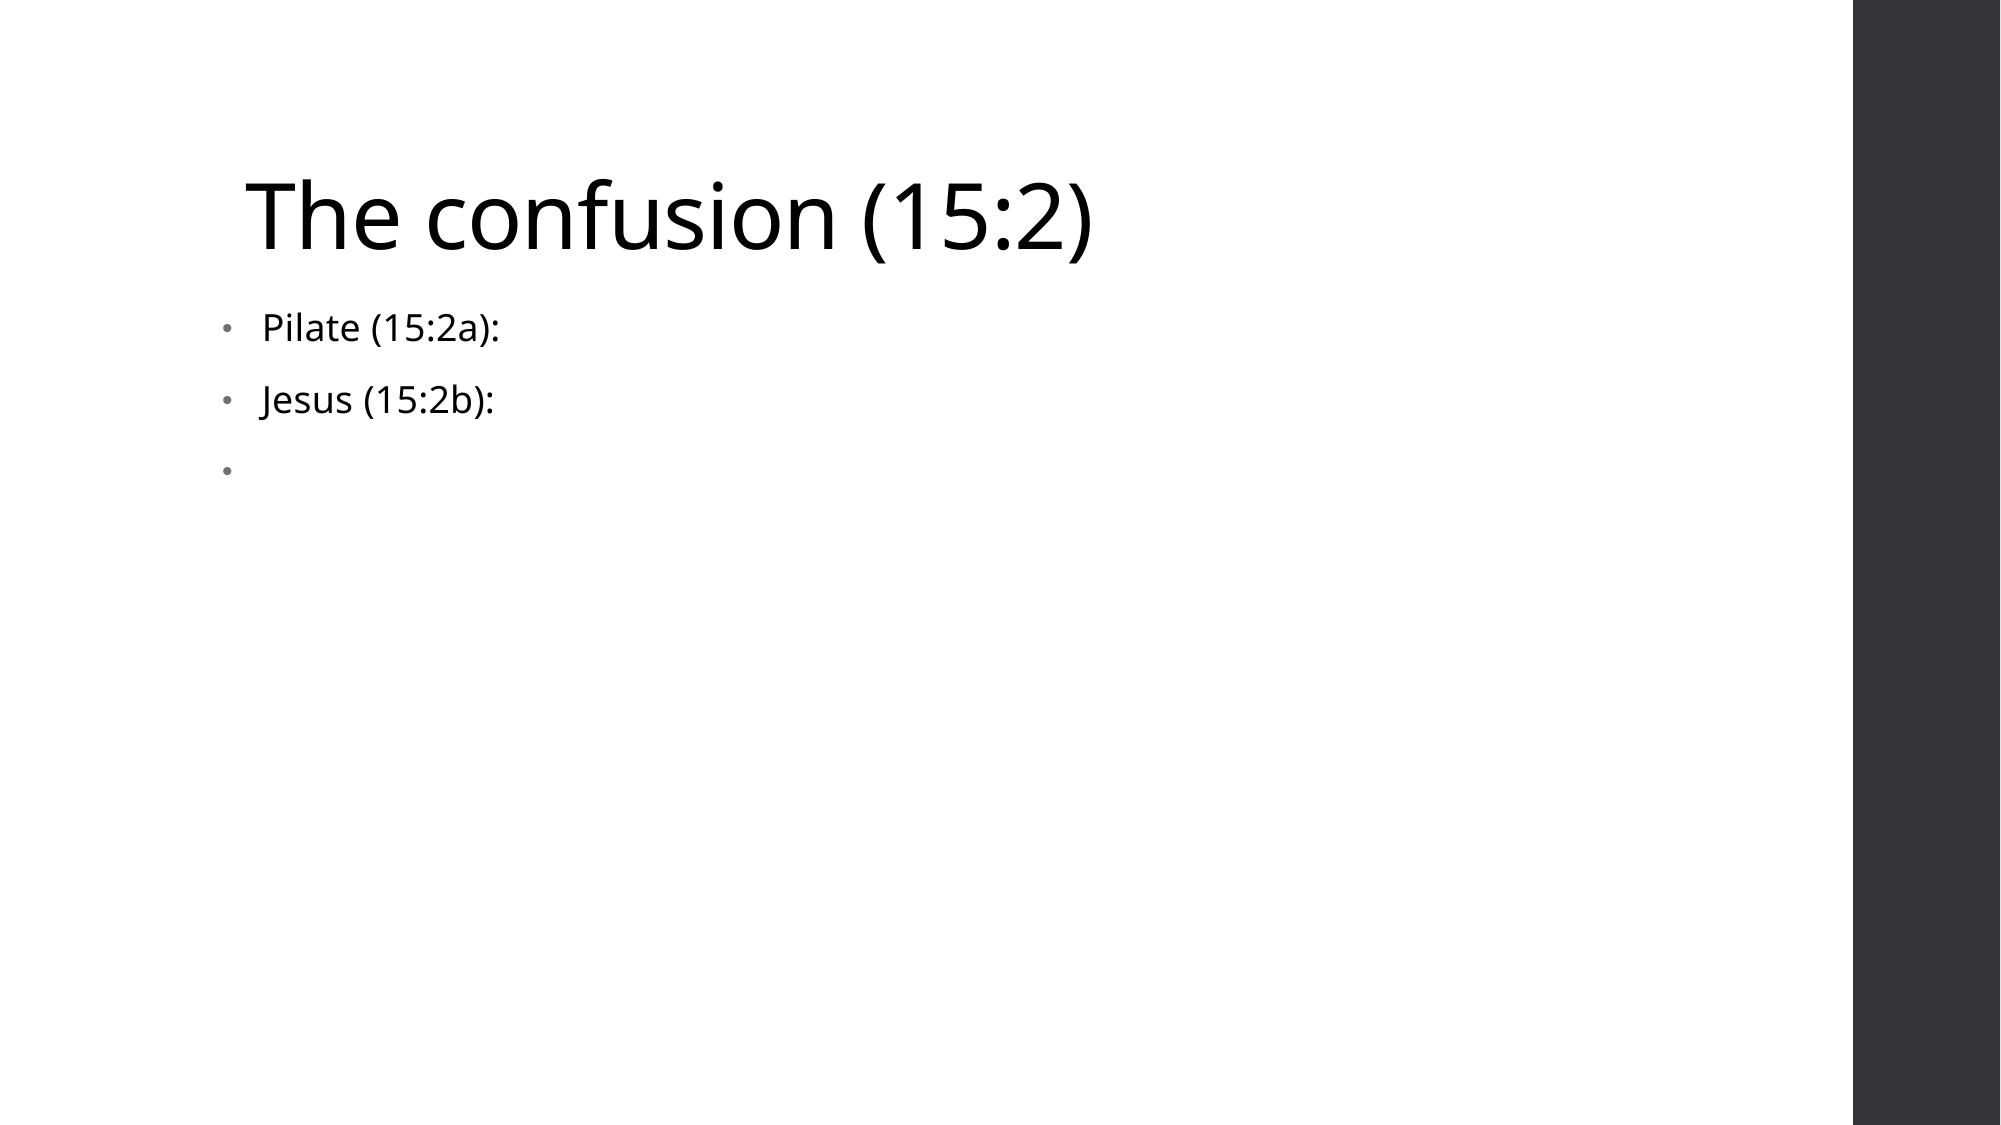

# The confusion (15:2)
 Pilate (15:2a):
 Jesus (15:2b):